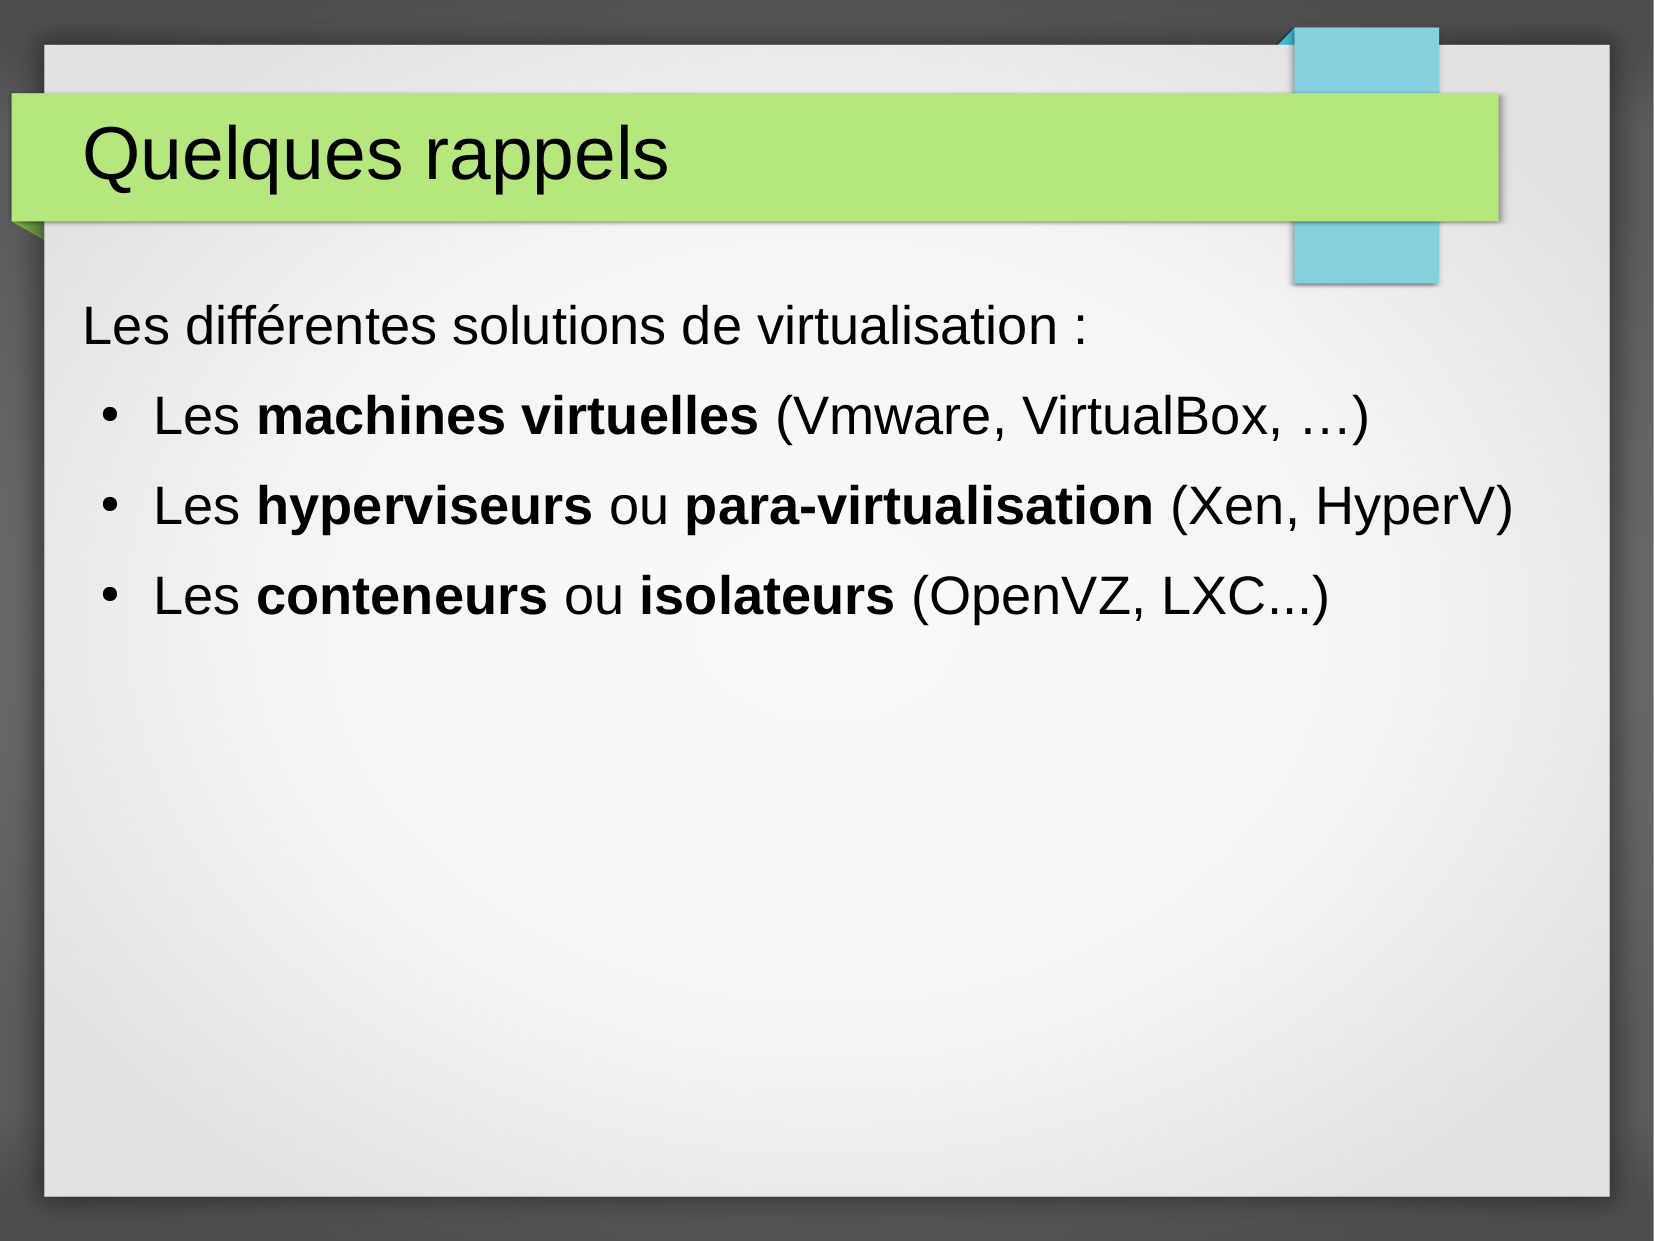

# Quelques rappels
Les différentes solutions de virtualisation :
Les machines virtuelles (Vmware, VirtualBox, …)
Les hyperviseurs ou para-virtualisation (Xen, HyperV)
Les conteneurs ou isolateurs (OpenVZ, LXC...)